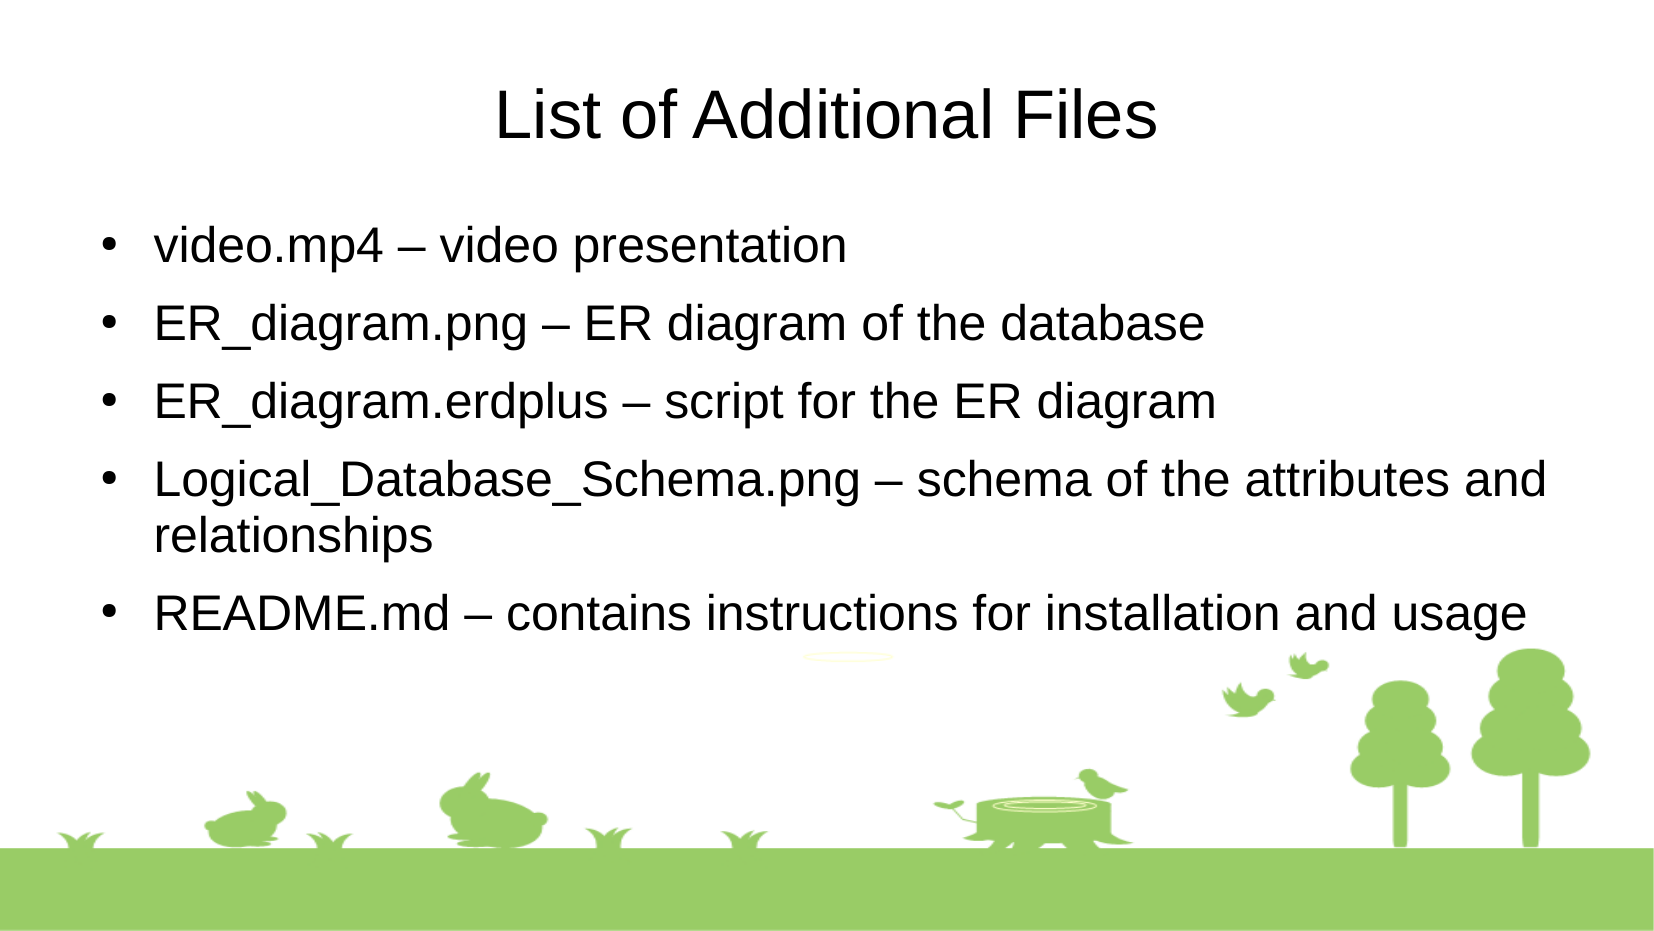

# List of Additional Files
video.mp4 – video presentation
ER_diagram.png – ER diagram of the database
ER_diagram.erdplus – script for the ER diagram
Logical_Database_Schema.png – schema of the attributes and relationships
README.md – contains instructions for installation and usage